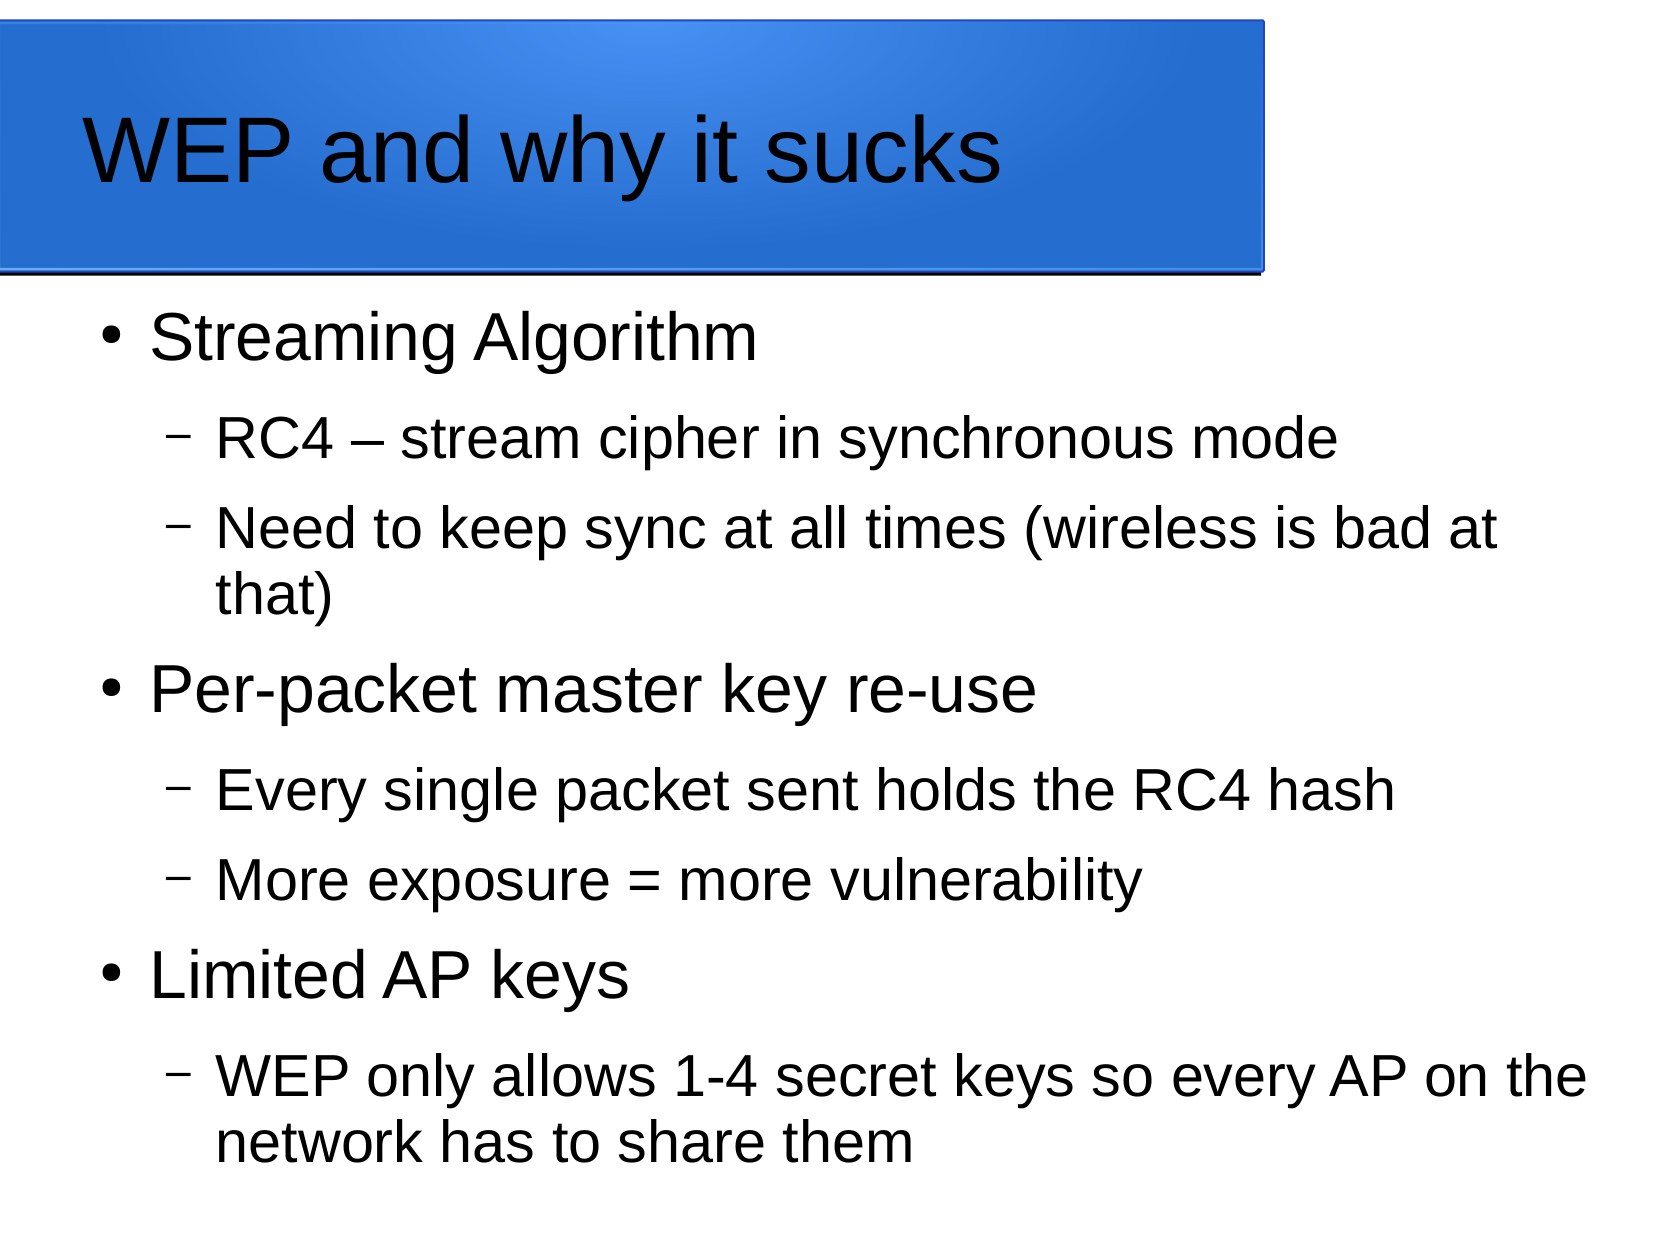

# WEP and why it sucks
Streaming Algorithm
RC4 – stream cipher in synchronous mode
Need to keep sync at all times (wireless is bad at that)
Per-packet master key re-use
Every single packet sent holds the RC4 hash
More exposure = more vulnerability
Limited AP keys
WEP only allows 1-4 secret keys so every AP on the network has to share them